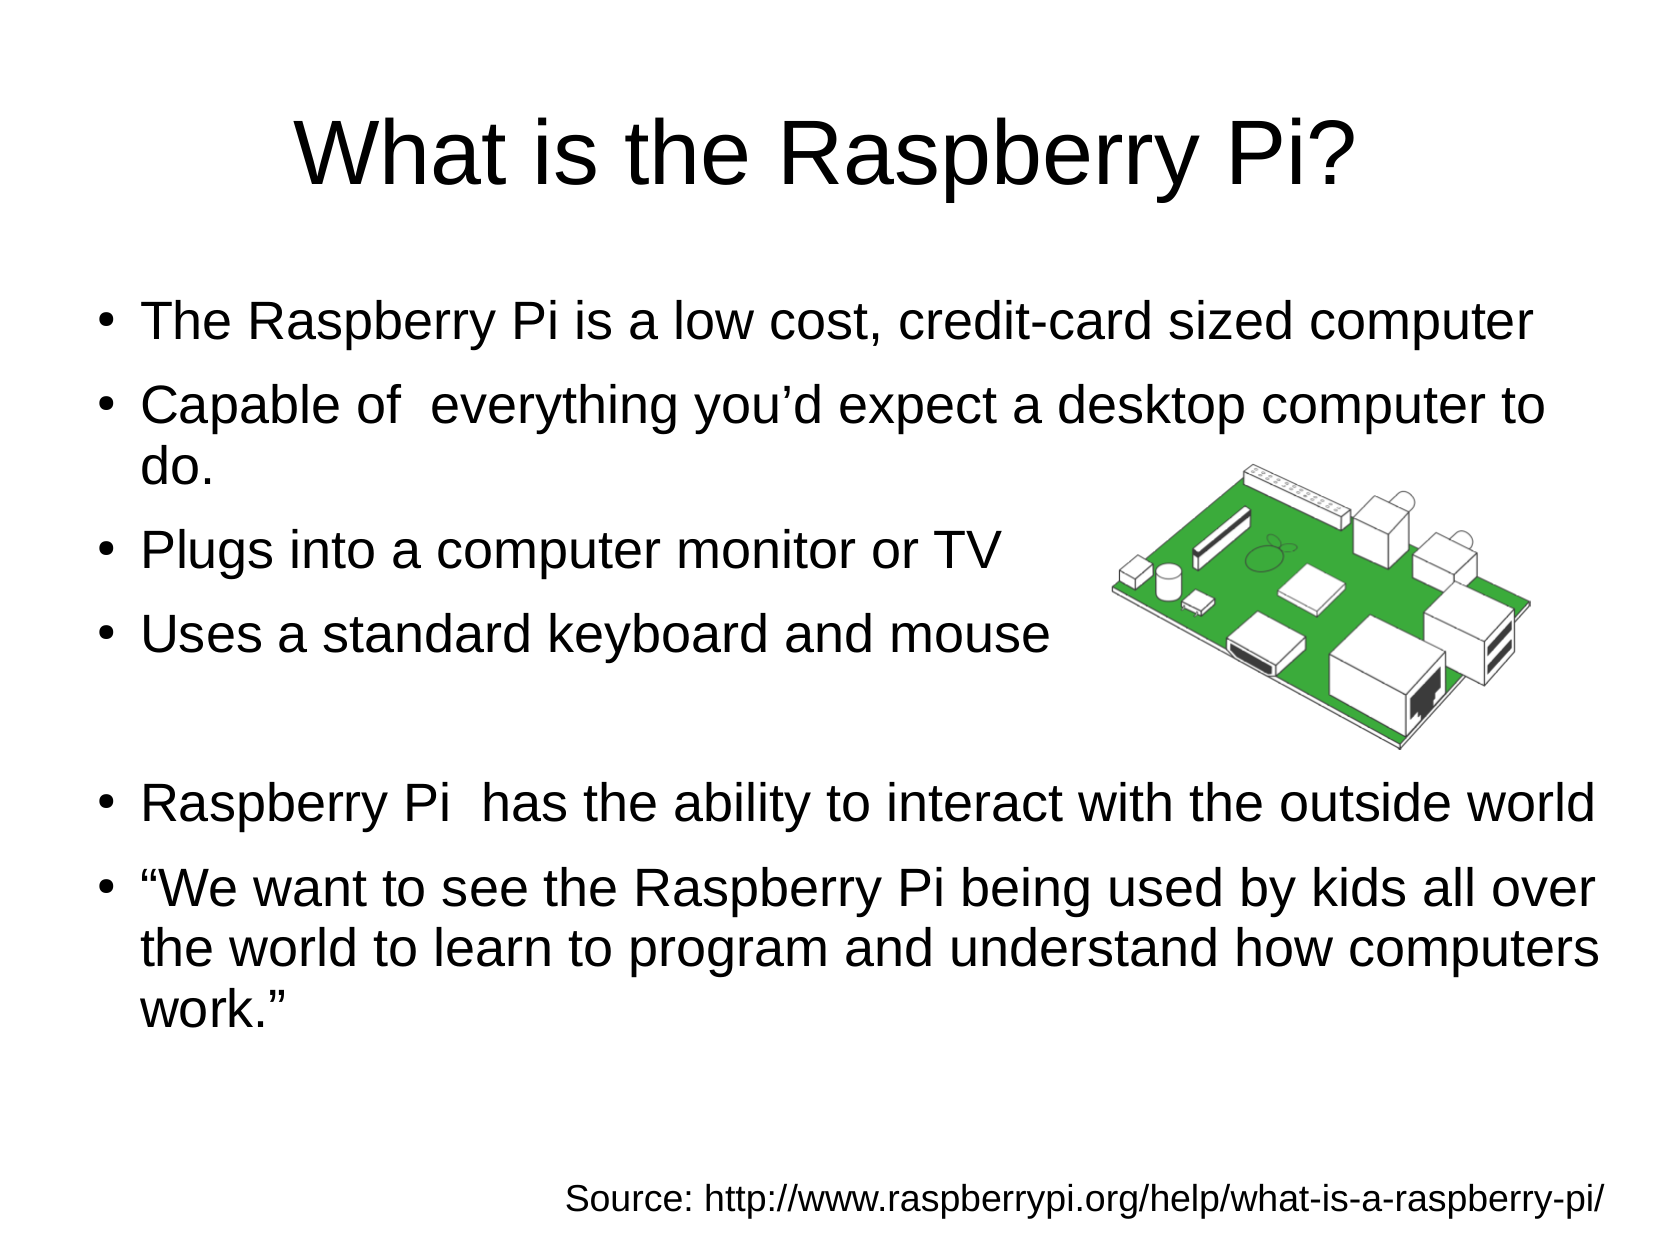

# What is the Raspberry Pi?
The Raspberry Pi is a low cost, credit-card sized computer
Capable of everything you’d expect a desktop computer to do.
Plugs into a computer monitor or TV
Uses a standard keyboard and mouse
Raspberry Pi has the ability to interact with the outside world
“We want to see the Raspberry Pi being used by kids all over the world to learn to program and understand how computers work.”
Source: http://www.raspberrypi.org/help/what-is-a-raspberry-pi/